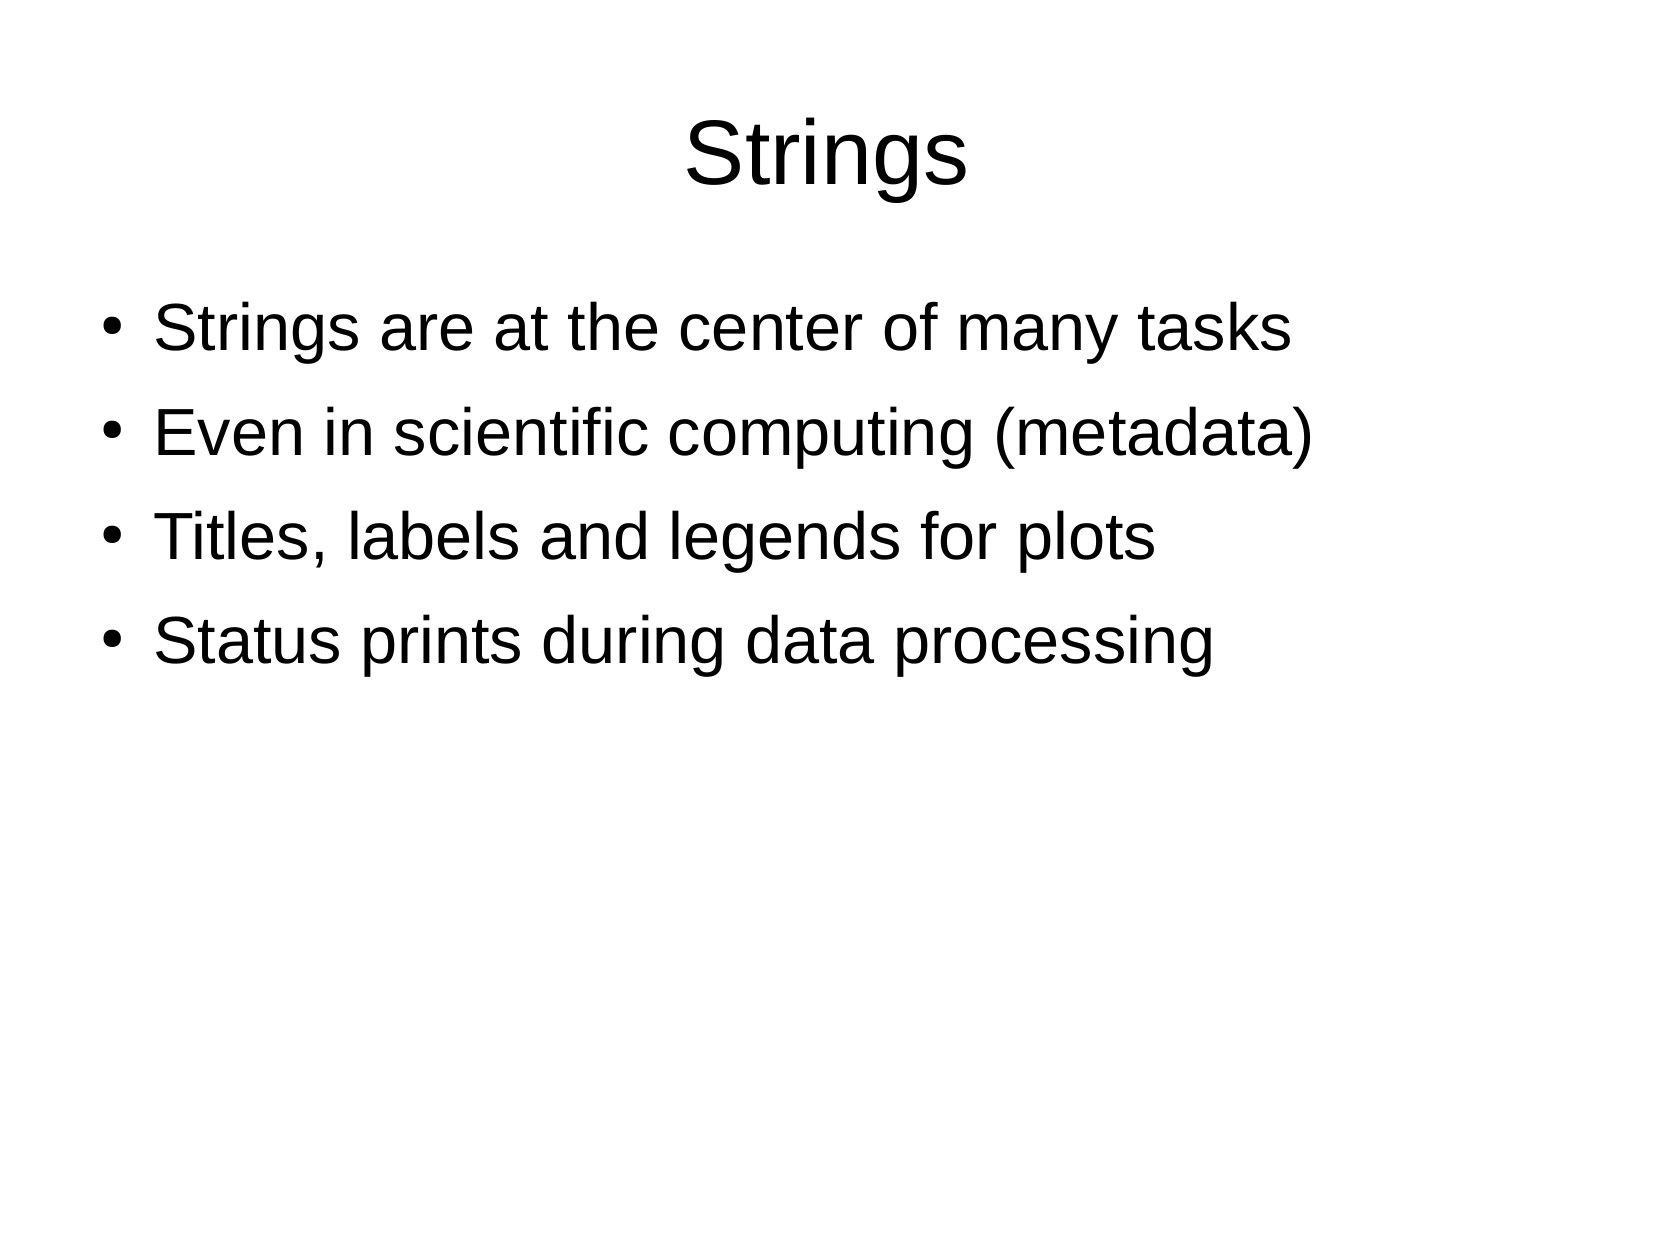

# Strings
Strings are at the center of many tasks
Even in scientific computing (metadata)
Titles, labels and legends for plots
Status prints during data processing